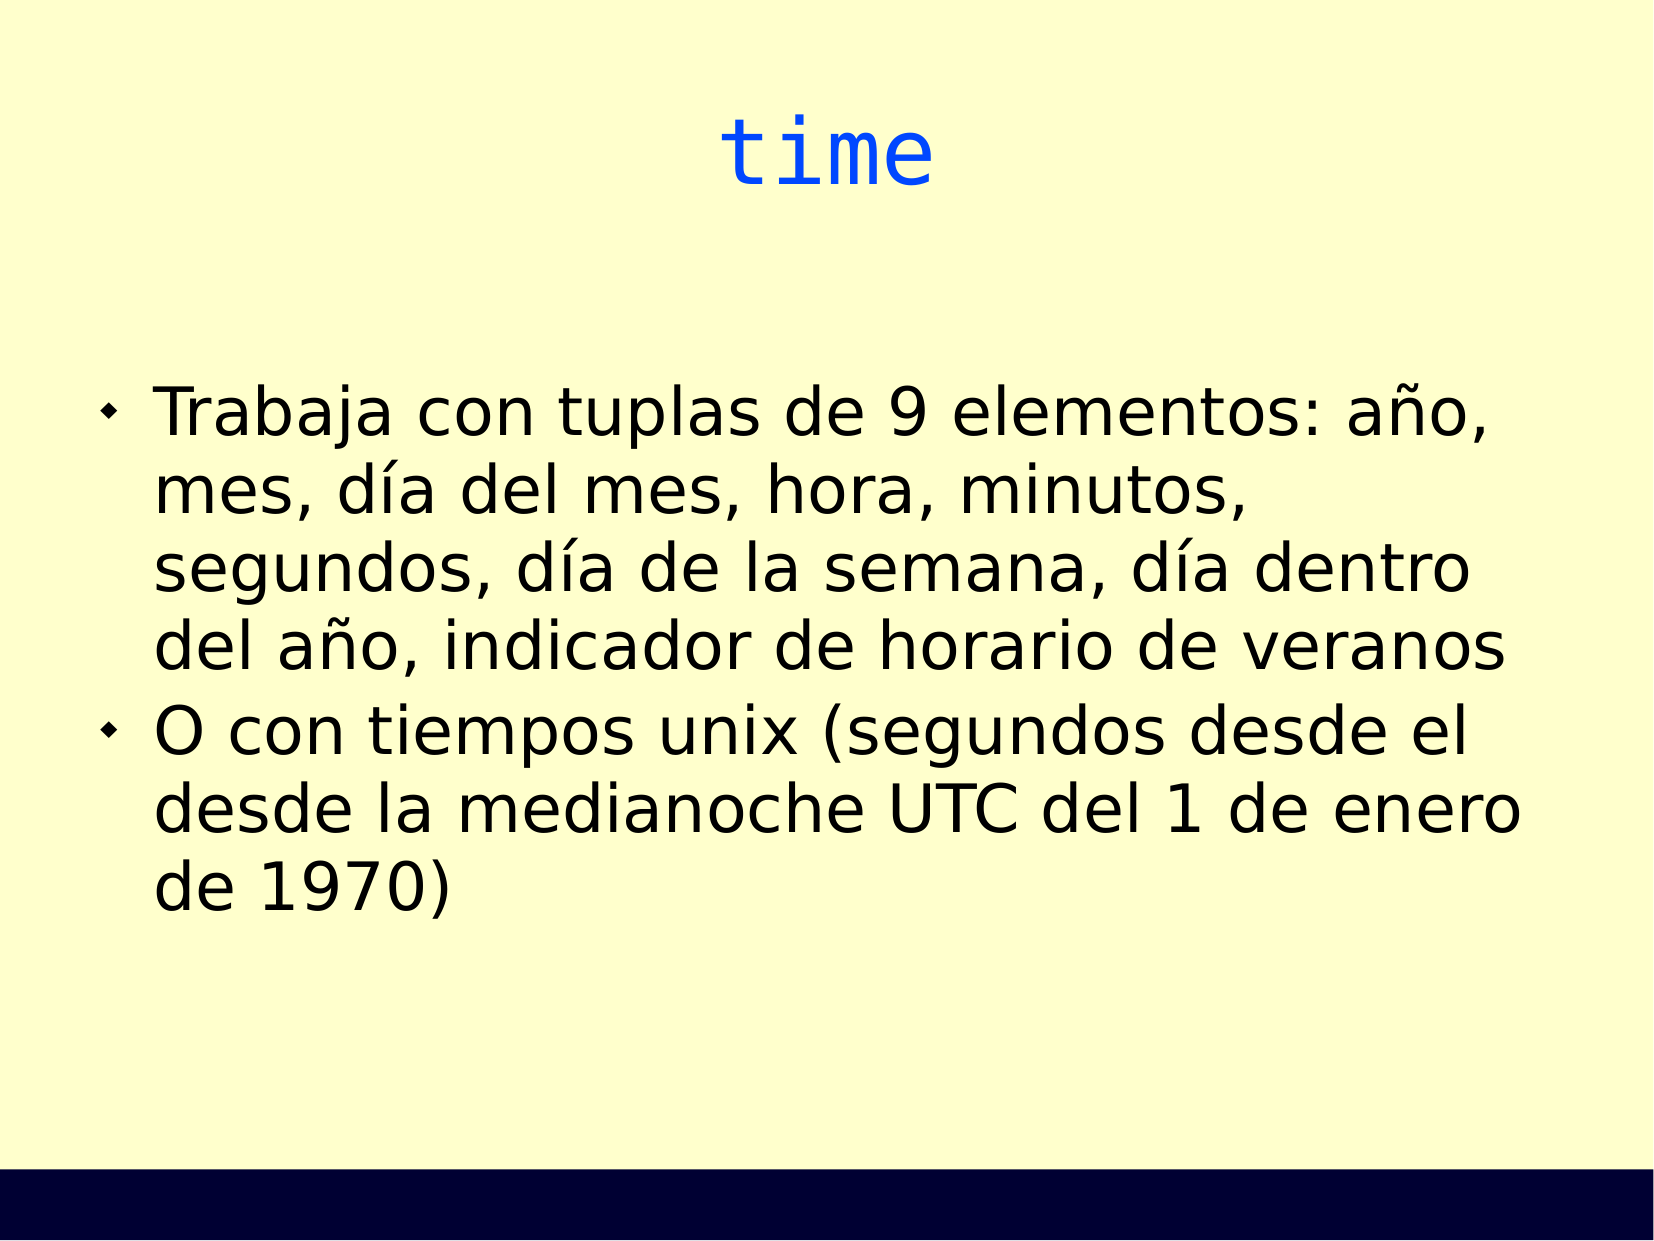

# time
Trabaja con tuplas de 9 elementos: año, mes, día del mes, hora, minutos, segundos, día de la semana, día dentro del año, indicador de horario de veranos
O con tiempos unix (segundos desde el desde la medianoche UTC del 1 de enero de 1970)